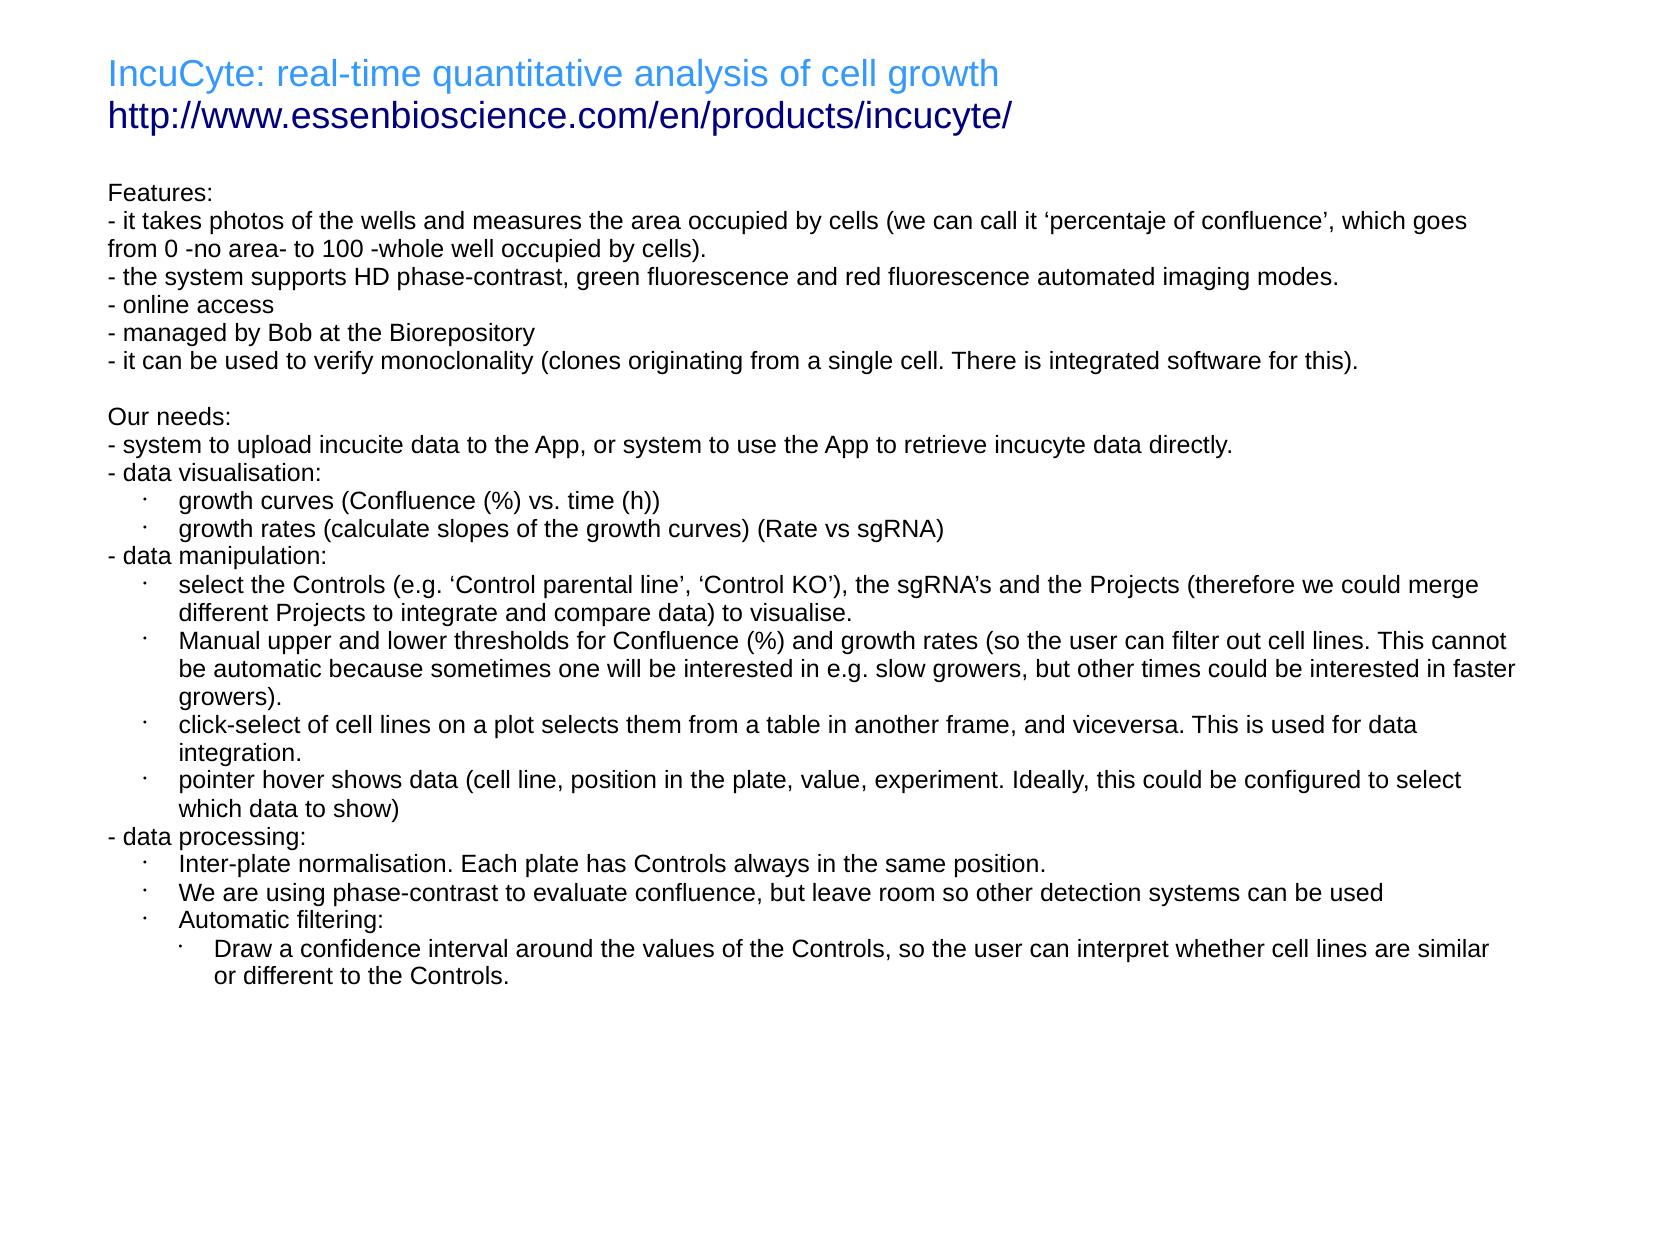

IncuCyte: real-time quantitative analysis of cell growth
http://www.essenbioscience.com/en/products/incucyte/
Features:
- it takes photos of the wells and measures the area occupied by cells (we can call it ‘percentaje of confluence’, which goes from 0 -no area- to 100 -whole well occupied by cells).
- the system supports HD phase-contrast, green fluorescence and red fluorescence automated imaging modes.
- online access
- managed by Bob at the Biorepository
- it can be used to verify monoclonality (clones originating from a single cell. There is integrated software for this).
Our needs:
- system to upload incucite data to the App, or system to use the App to retrieve incucyte data directly.
- data visualisation:
growth curves (Confluence (%) vs. time (h))
growth rates (calculate slopes of the growth curves) (Rate vs sgRNA)
- data manipulation:
select the Controls (e.g. ‘Control parental line’, ‘Control KO’), the sgRNA’s and the Projects (therefore we could merge different Projects to integrate and compare data) to visualise.
Manual upper and lower thresholds for Confluence (%) and growth rates (so the user can filter out cell lines. This cannot be automatic because sometimes one will be interested in e.g. slow growers, but other times could be interested in faster growers).
click-select of cell lines on a plot selects them from a table in another frame, and viceversa. This is used for data integration.
pointer hover shows data (cell line, position in the plate, value, experiment. Ideally, this could be configured to select which data to show)
- data processing:
Inter-plate normalisation. Each plate has Controls always in the same position.
We are using phase-contrast to evaluate confluence, but leave room so other detection systems can be used
Automatic filtering:
Draw a confidence interval around the values of the Controls, so the user can interpret whether cell lines are similar or different to the Controls.